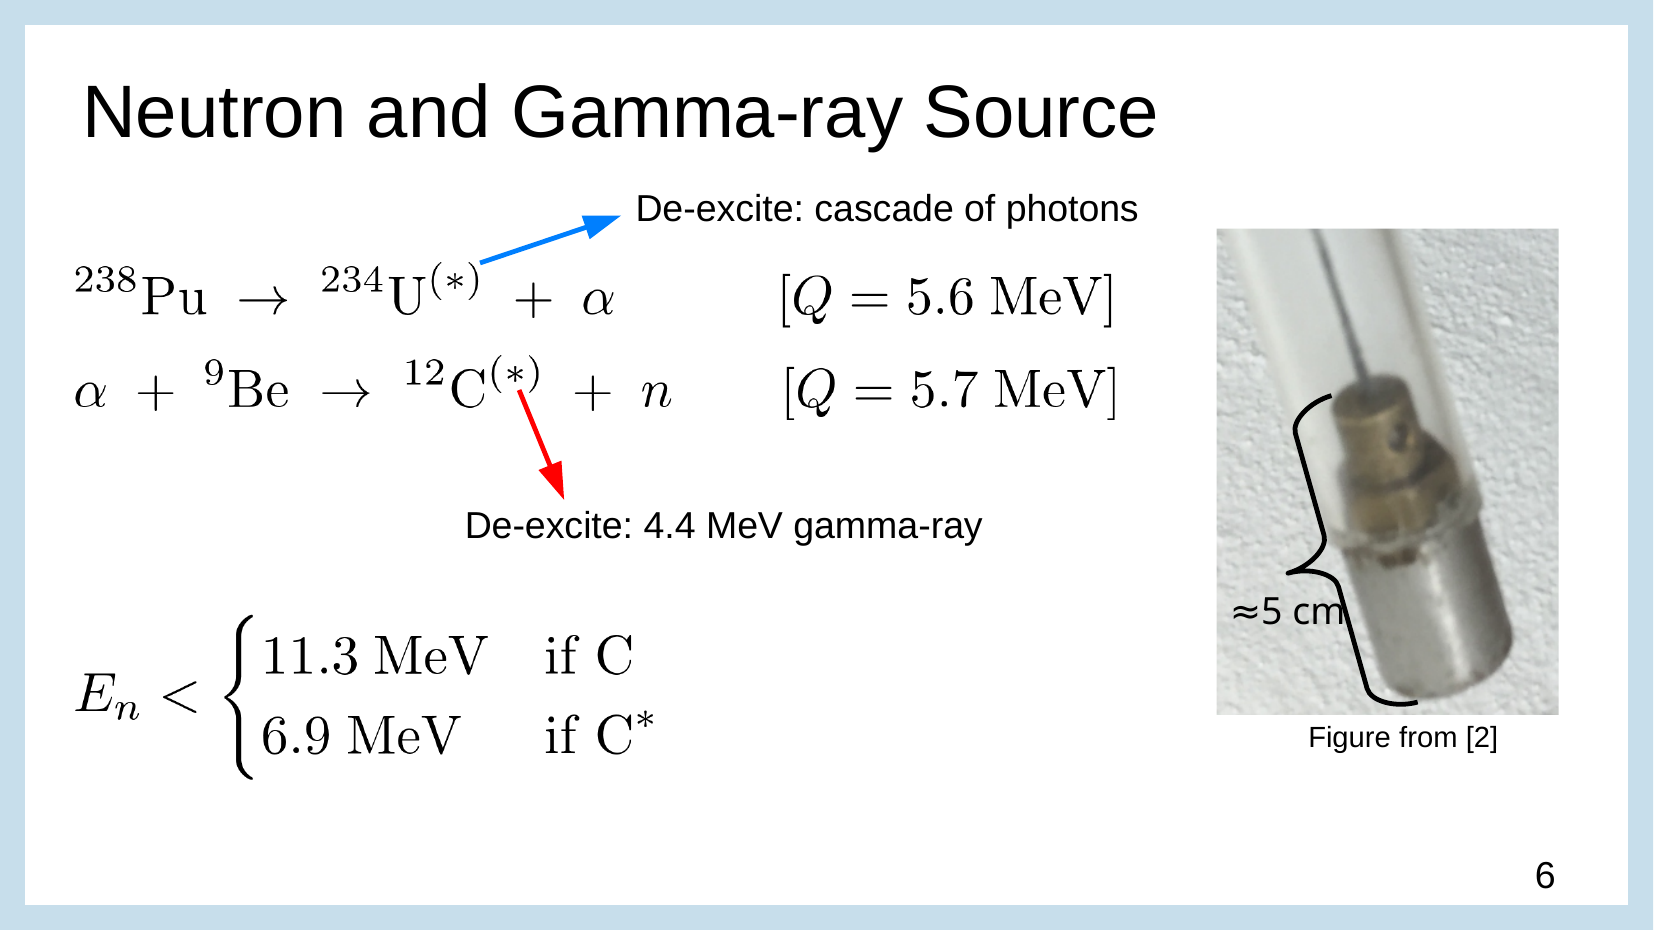

# Neutron and Gamma-ray Source
De-excite: cascade of photons
Figure from [2]
De-excite: 4.4 MeV gamma-ray
≈5 cm